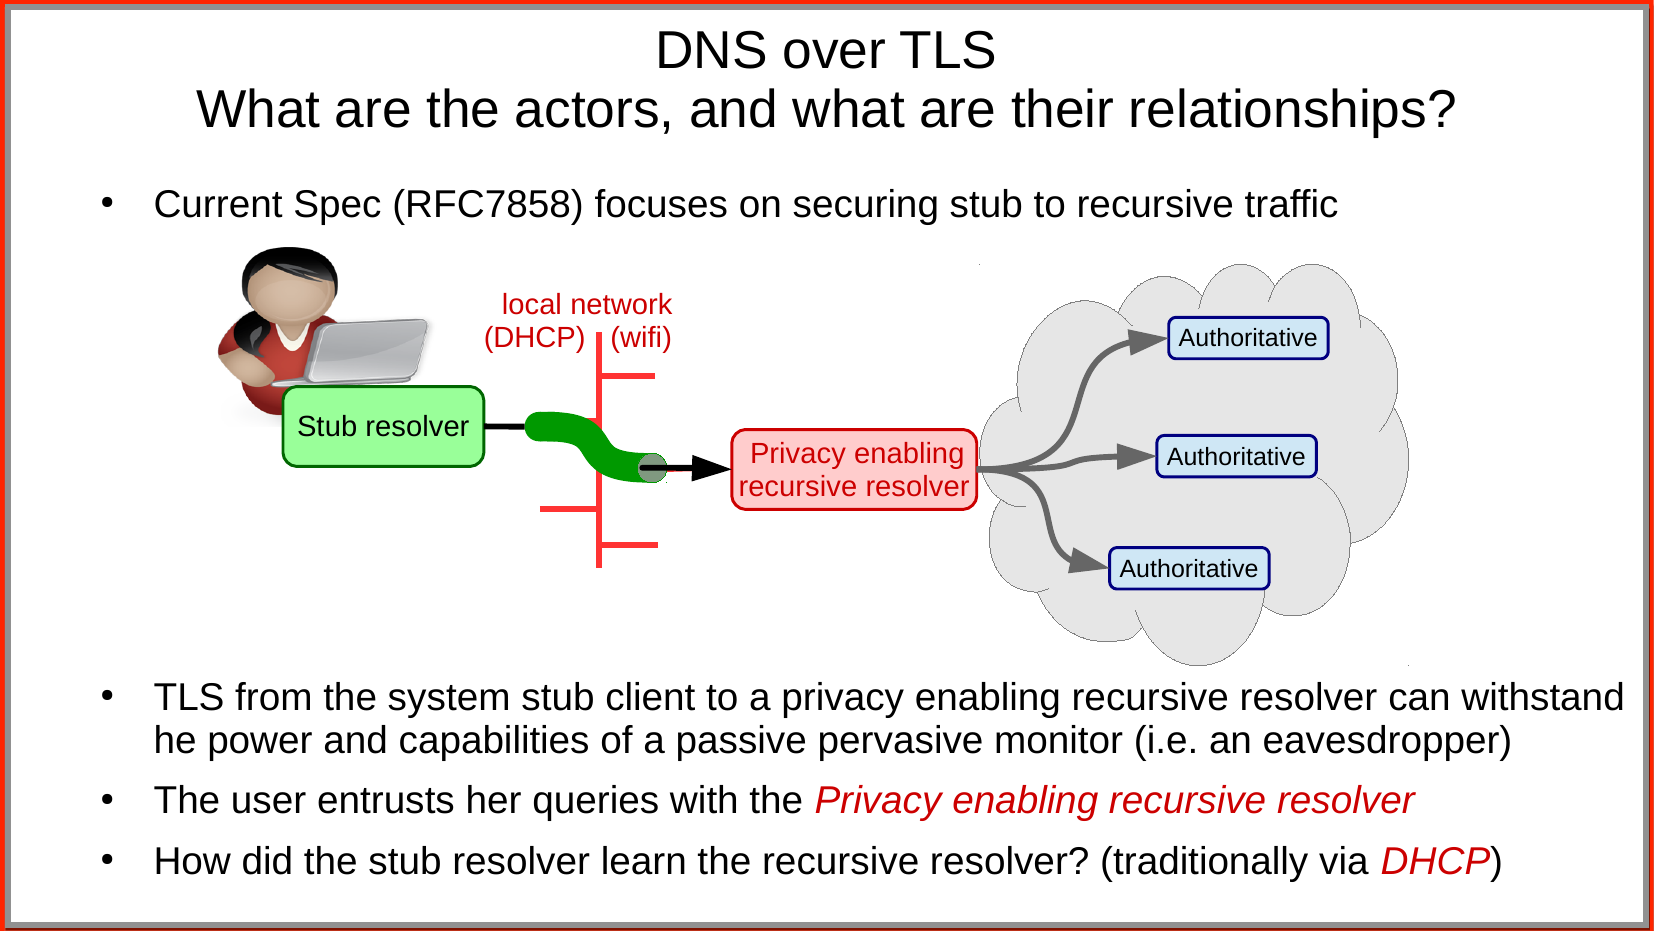

# DNS over TLS What are the actors, and what are their relationships?
Current Spec (RFC7858) focuses on securing stub to recursive traffic
TLS from the system stub client to a privacy enabling recursive resolver can withstand he power and capabilities of a passive pervasive monitor (i.e. an eavesdropper)
The user entrusts her queries with the Privacy enabling recursive resolver
How did the stub resolver learn the recursive resolver? (traditionally via DHCP)
local network
(DHCP) (wifi)
Authoritative
Stub resolver
Privacy enabling
Authoritative
recursive resolver
Authoritative